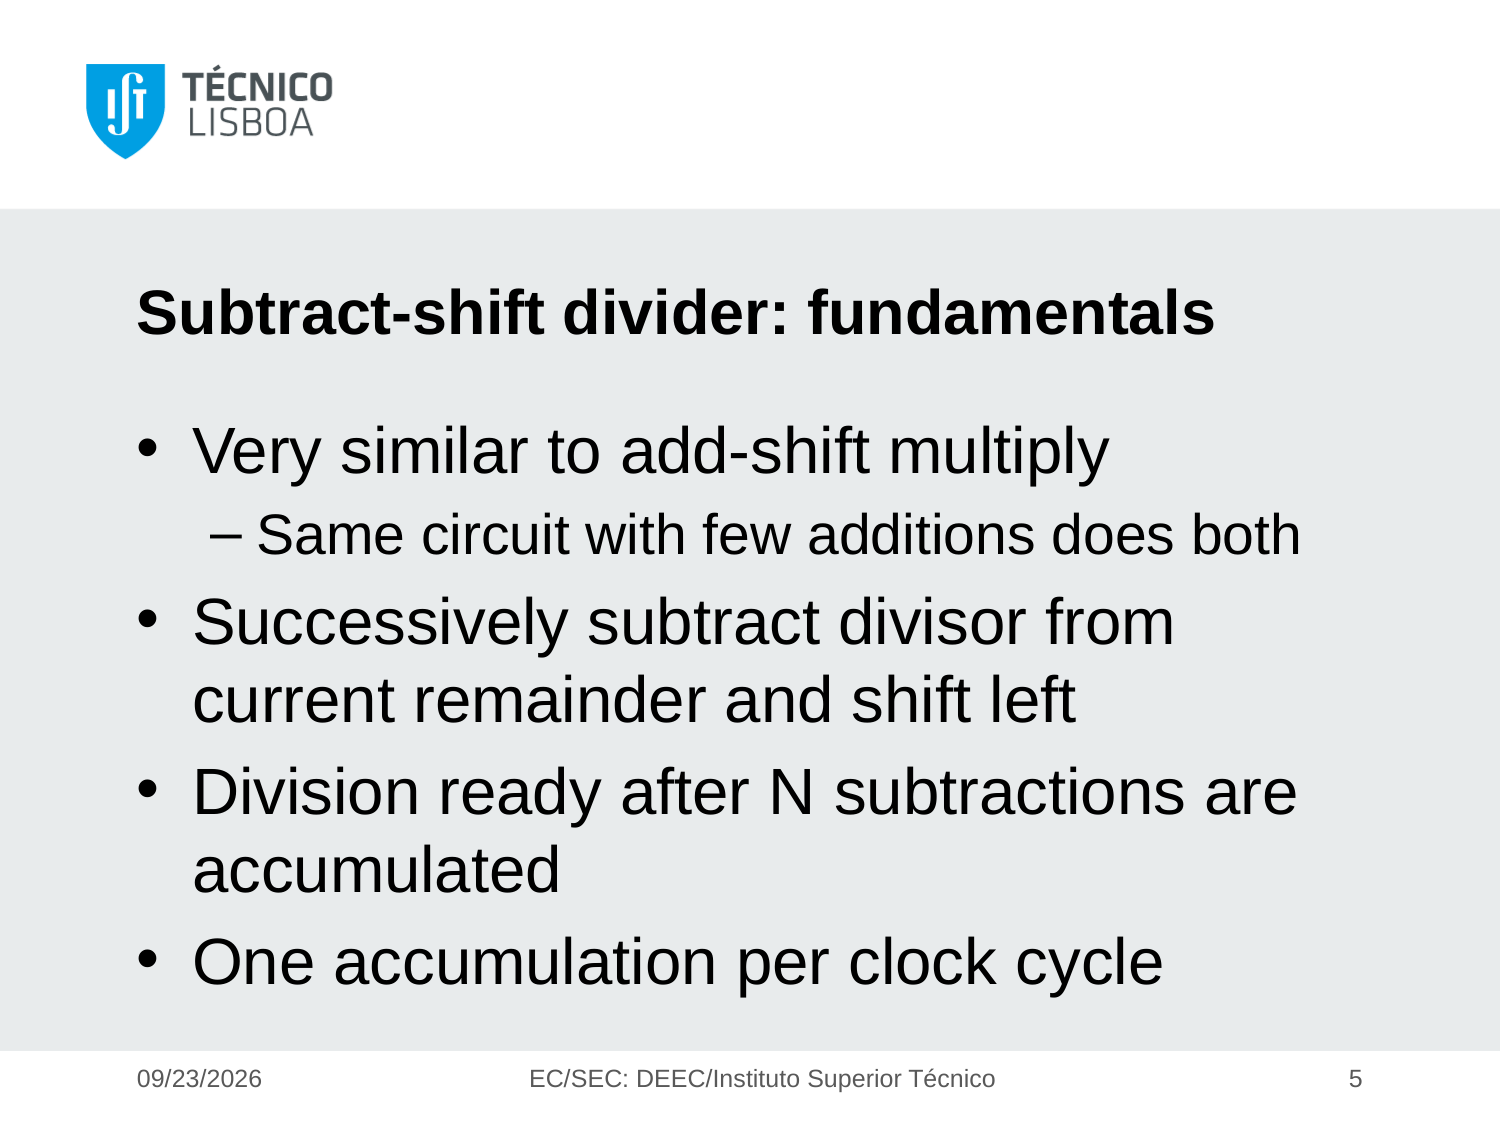

# Subtract-shift divider: fundamentals
Very similar to add-shift multiply
Same circuit with few additions does both
Successively subtract divisor from current remainder and shift left
Division ready after N subtractions are accumulated
One accumulation per clock cycle
EC/SEC: DEEC/Instituto Superior Técnico